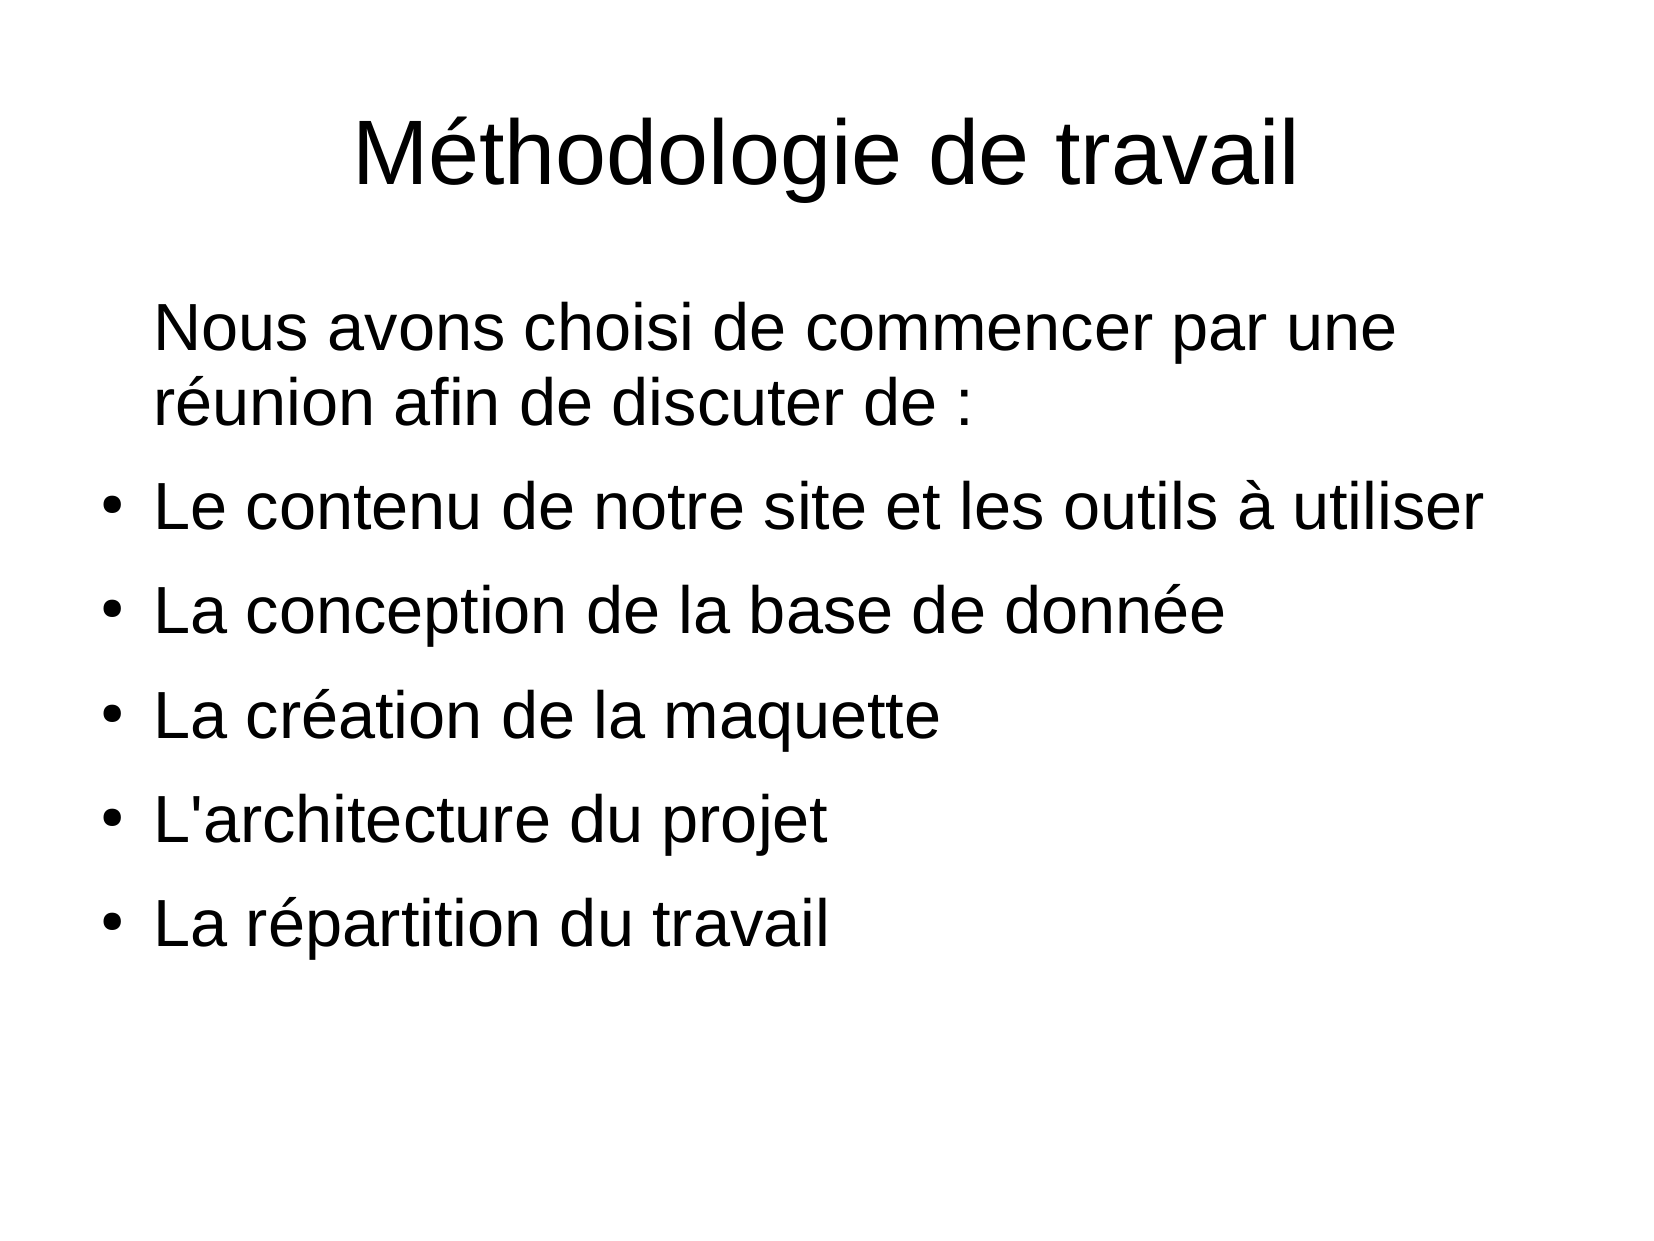

# Méthodologie de travail
Nous avons choisi de commencer par une réunion afin de discuter de :
Le contenu de notre site et les outils à utiliser
La conception de la base de donnée
La création de la maquette
L'architecture du projet
La répartition du travail